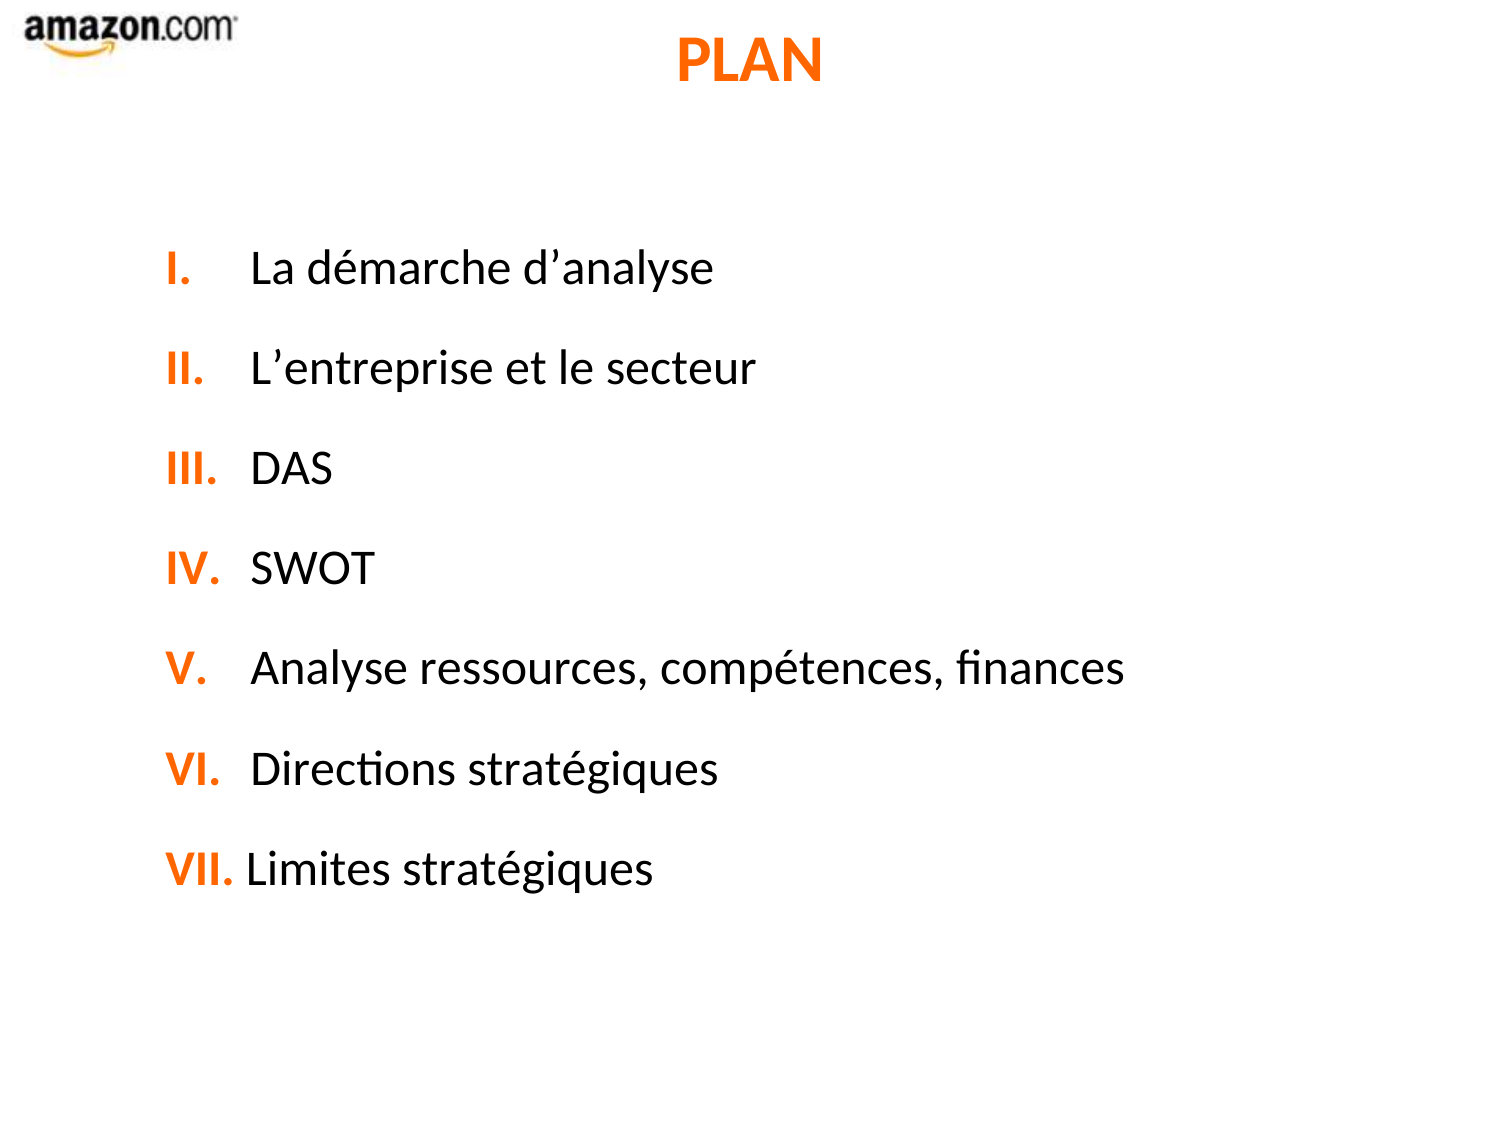

PLAN
I.	 La démarche d’analyse
II.	 L’entreprise et le secteur
III.	 DAS
IV.	 SWOT
V.	 Analyse ressources, compétences, finances
VI.	 Directions stratégiques
VII. Limites stratégiques